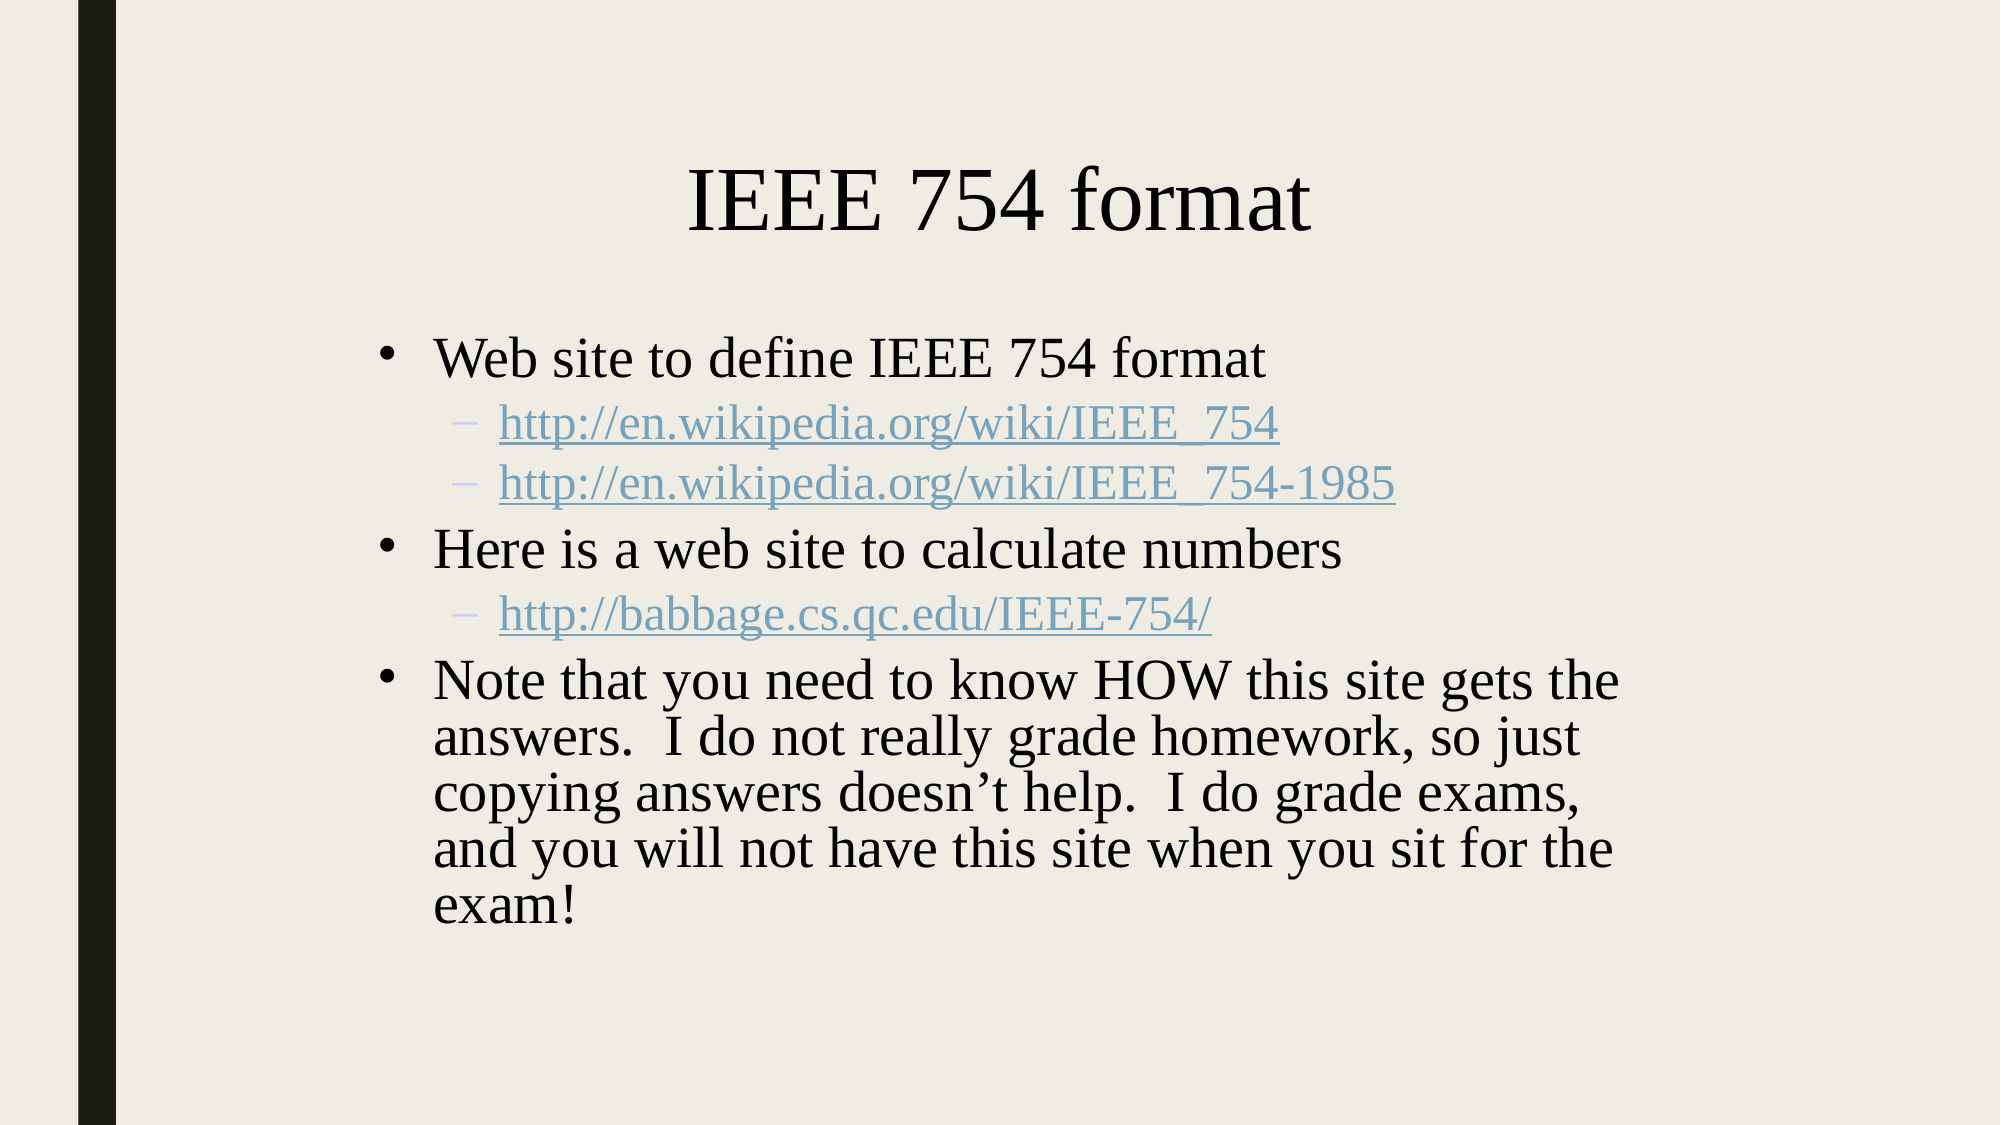

IEEE 754 format
Web site to define IEEE 754 format
http://en.wikipedia.org/wiki/IEEE_754
http://en.wikipedia.org/wiki/IEEE_754-1985
Here is a web site to calculate numbers
http://babbage.cs.qc.edu/IEEE-754/
Note that you need to know HOW this site gets the answers. I do not really grade homework, so just copying answers doesn’t help. I do grade exams, and you will not have this site when you sit for the exam!